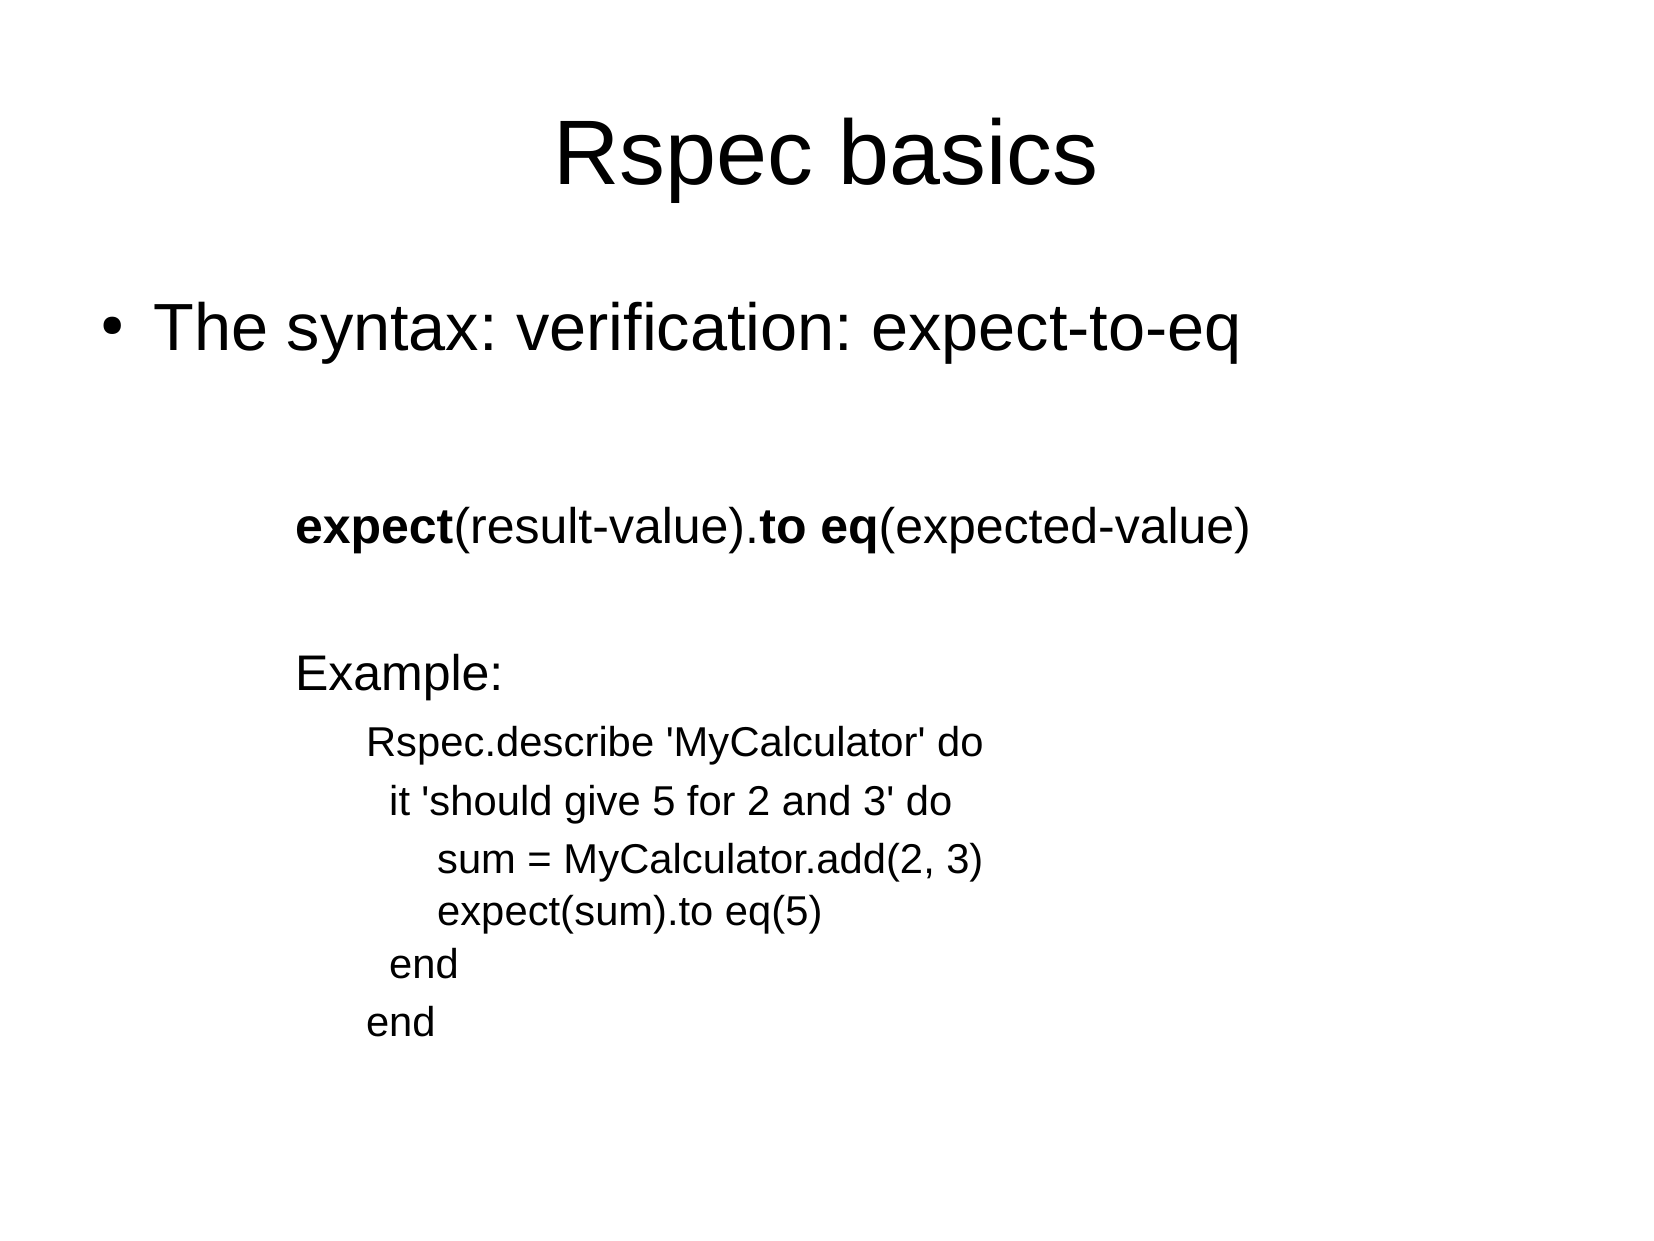

# Rspec basics
The syntax: verification: expect-to-eq
expect(result-value).to eq(expected-value)
Example:
Rspec.describe 'MyCalculator' do
 it 'should give 5 for 2 and 3' do
sum = MyCalculator.add(2, 3)
expect(sum).to eq(5)
 end
end